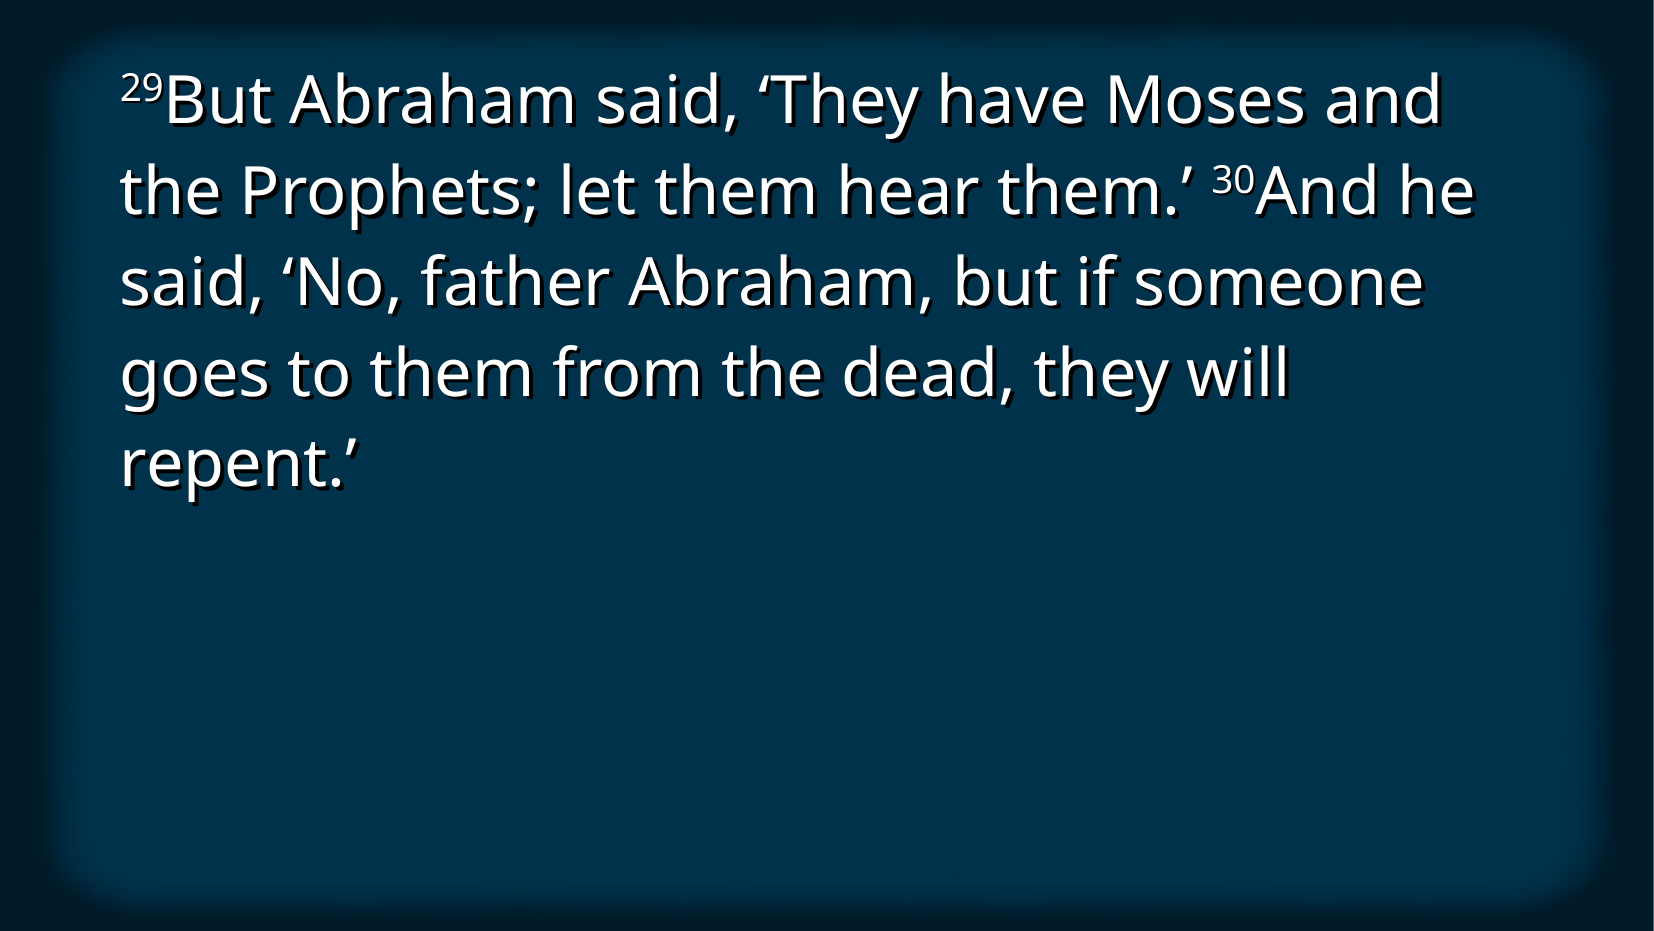

29But Abraham said, ‘They have Moses and the Prophets; let them hear them.’ 30And he said, ‘No, father Abraham, but if someone goes to them from the dead, they will repent.’